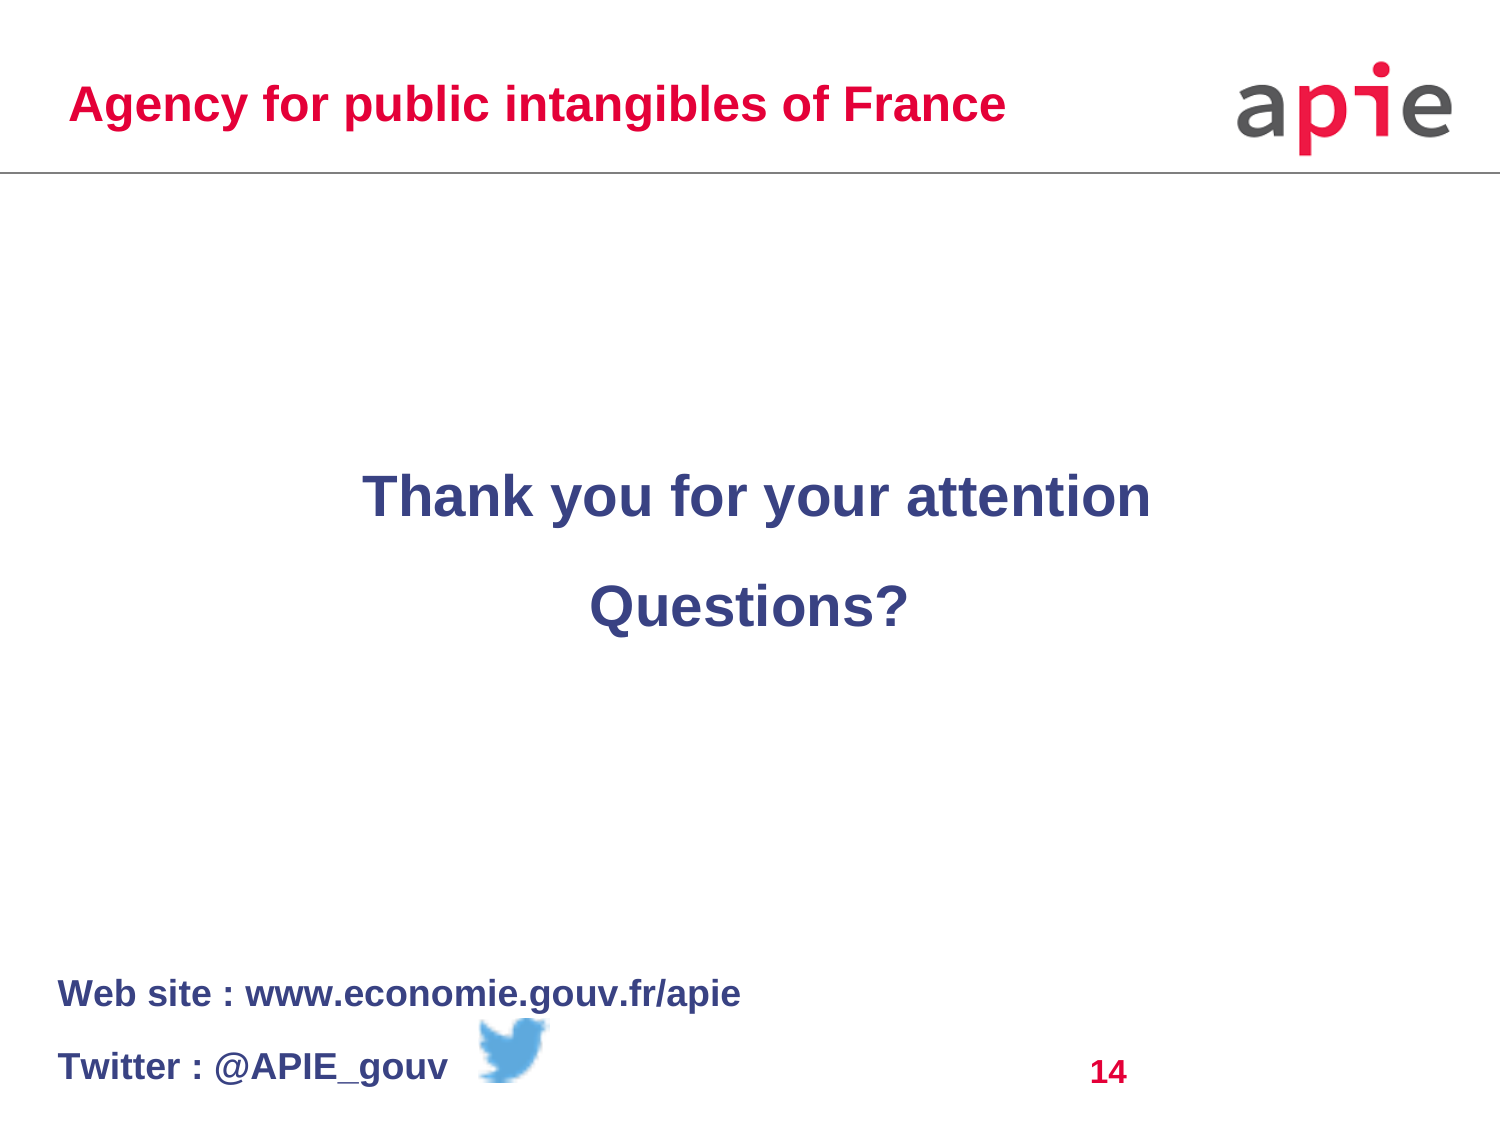

Agency for public intangibles of France
 Thank you for your attention
Questions?
Web site : www.economie.gouv.fr/apie
Twitter : @APIE_gouv